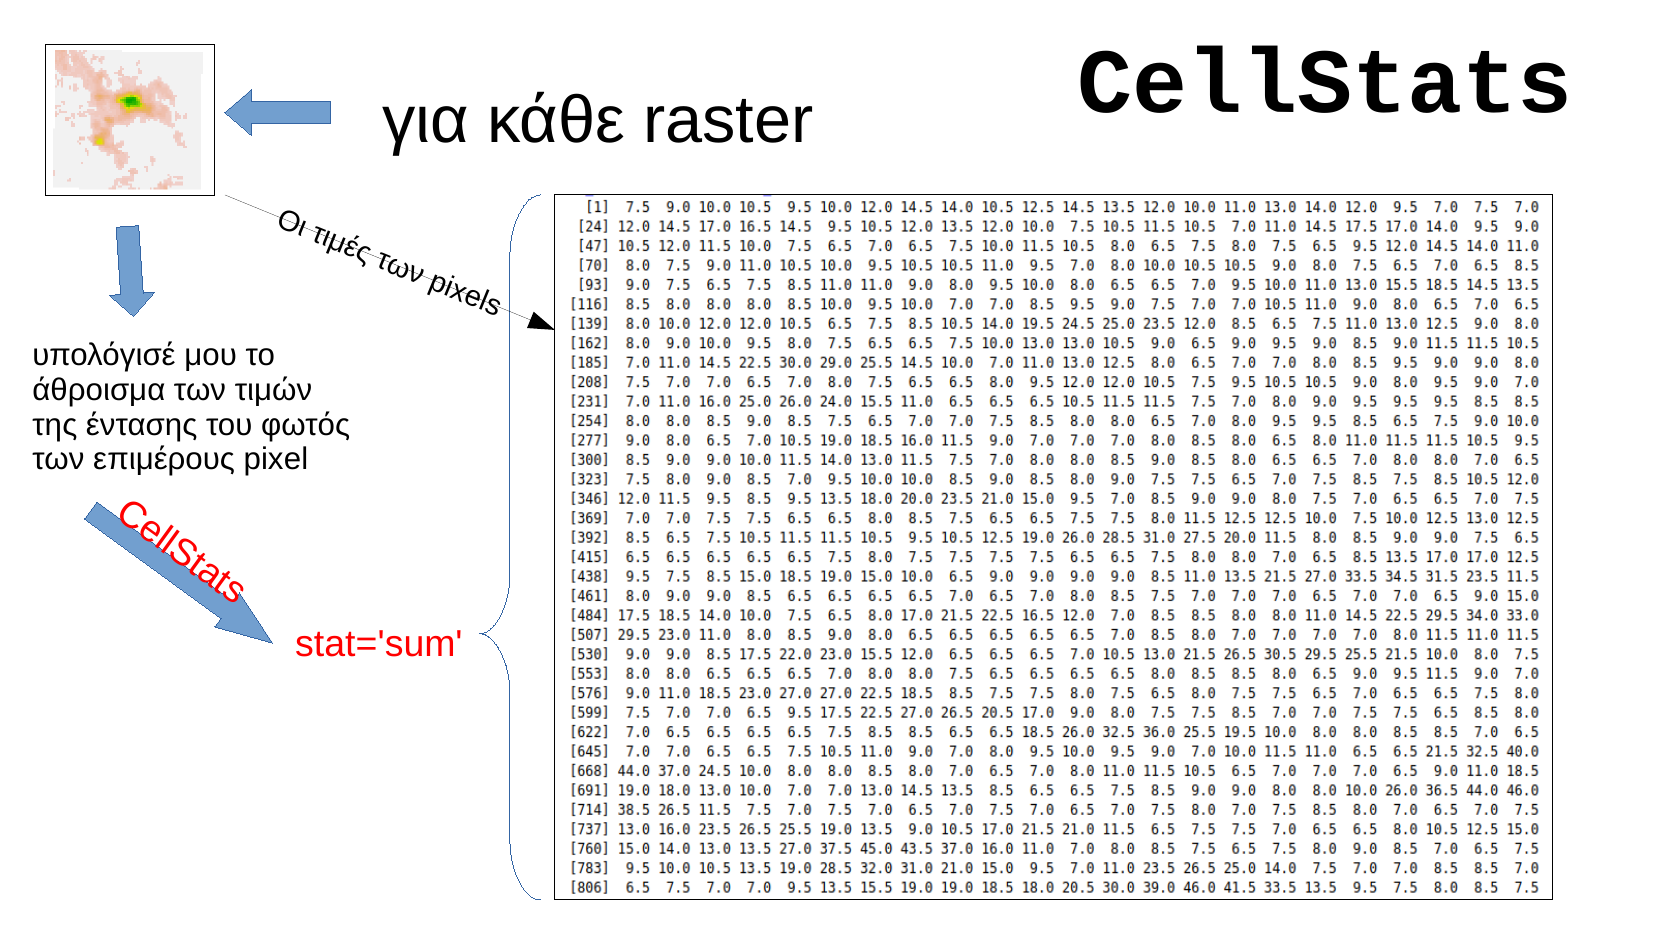

# CellStats
για κάθε raster
Οι τιμές των pixels
υπολόγισέ μου το άθροισμα των τιμών της έντασης του φωτός των επιμέρους pixel
CellStats
 stat='sum'